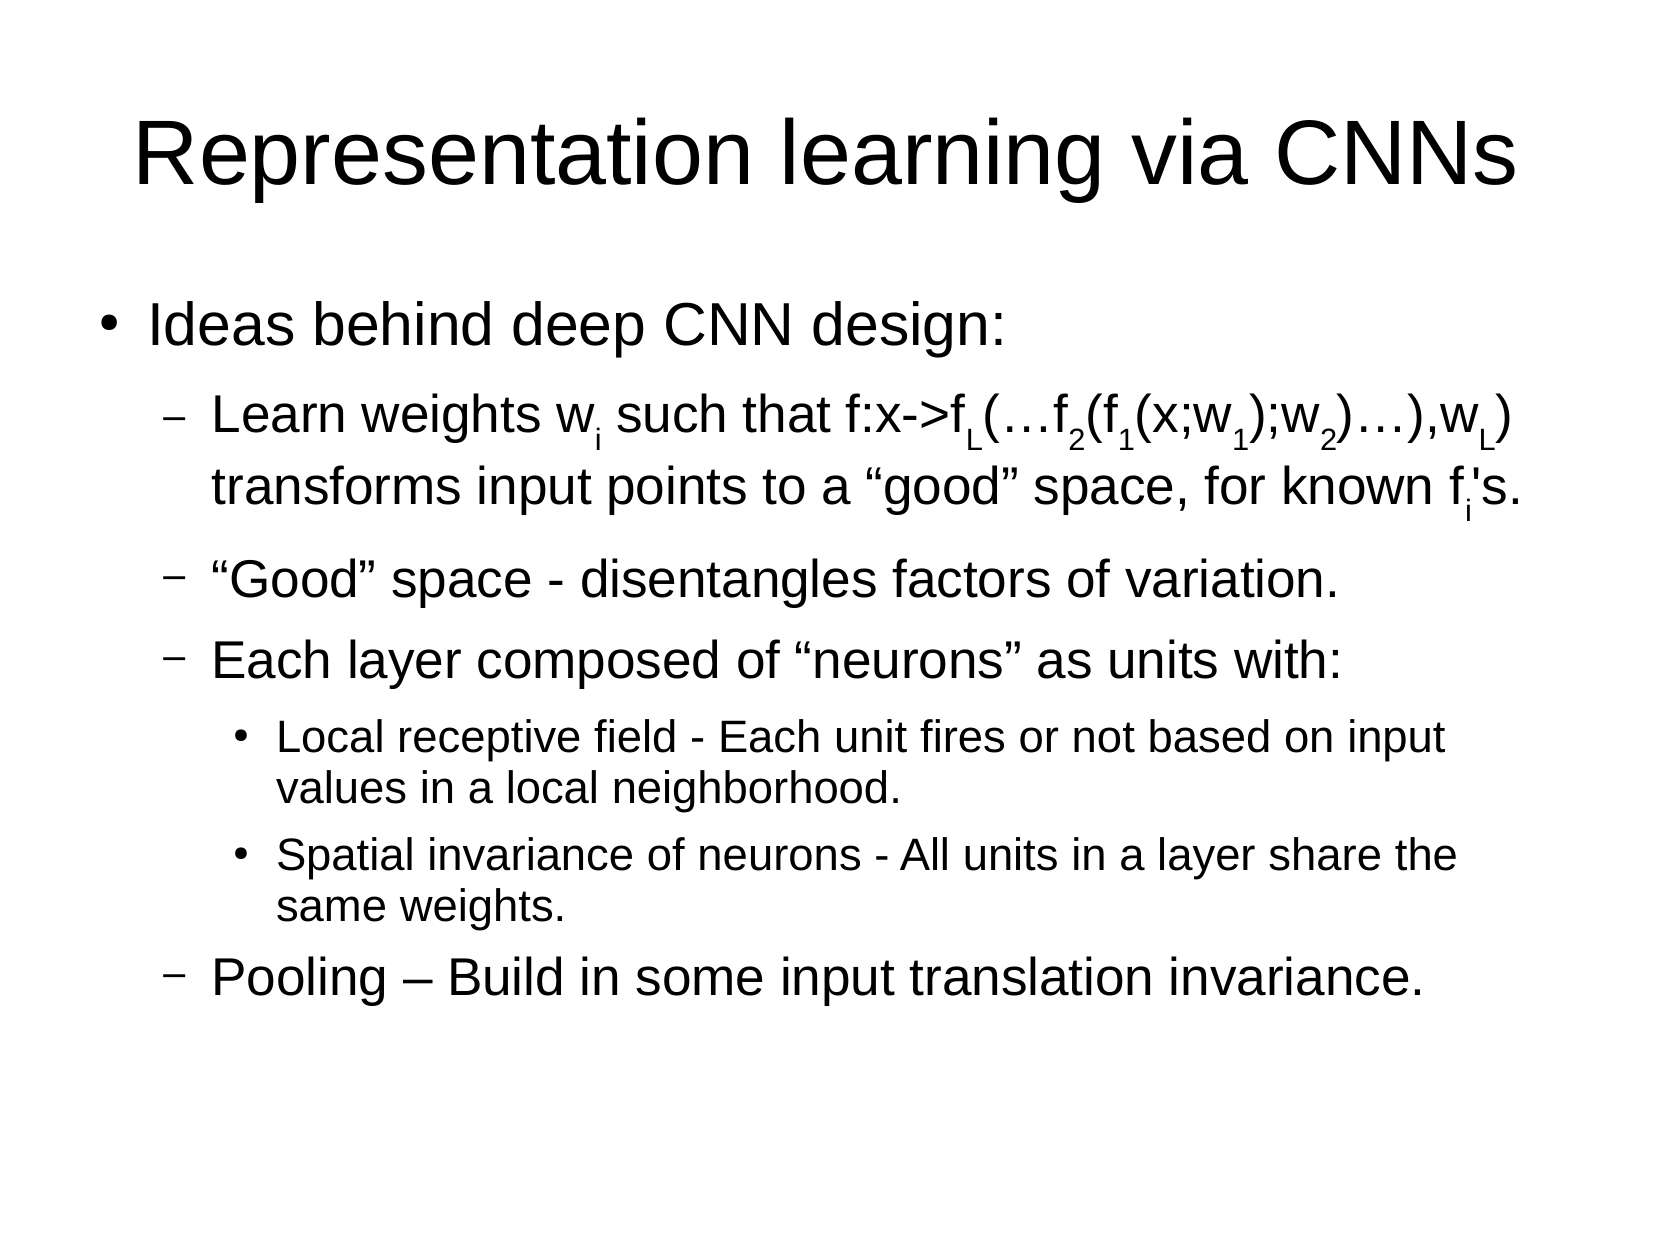

# Representation learning via CNNs
Ideas behind deep CNN design:
Learn weights wi such that f:x->fL(…f2(f1(x;w1);w2)…),wL) transforms input points to a “good” space, for known fi's.
“Good” space - disentangles factors of variation.
Each layer composed of “neurons” as units with:
Local receptive field - Each unit fires or not based on input values in a local neighborhood.
Spatial invariance of neurons - All units in a layer share the same weights.
Pooling – Build in some input translation invariance.